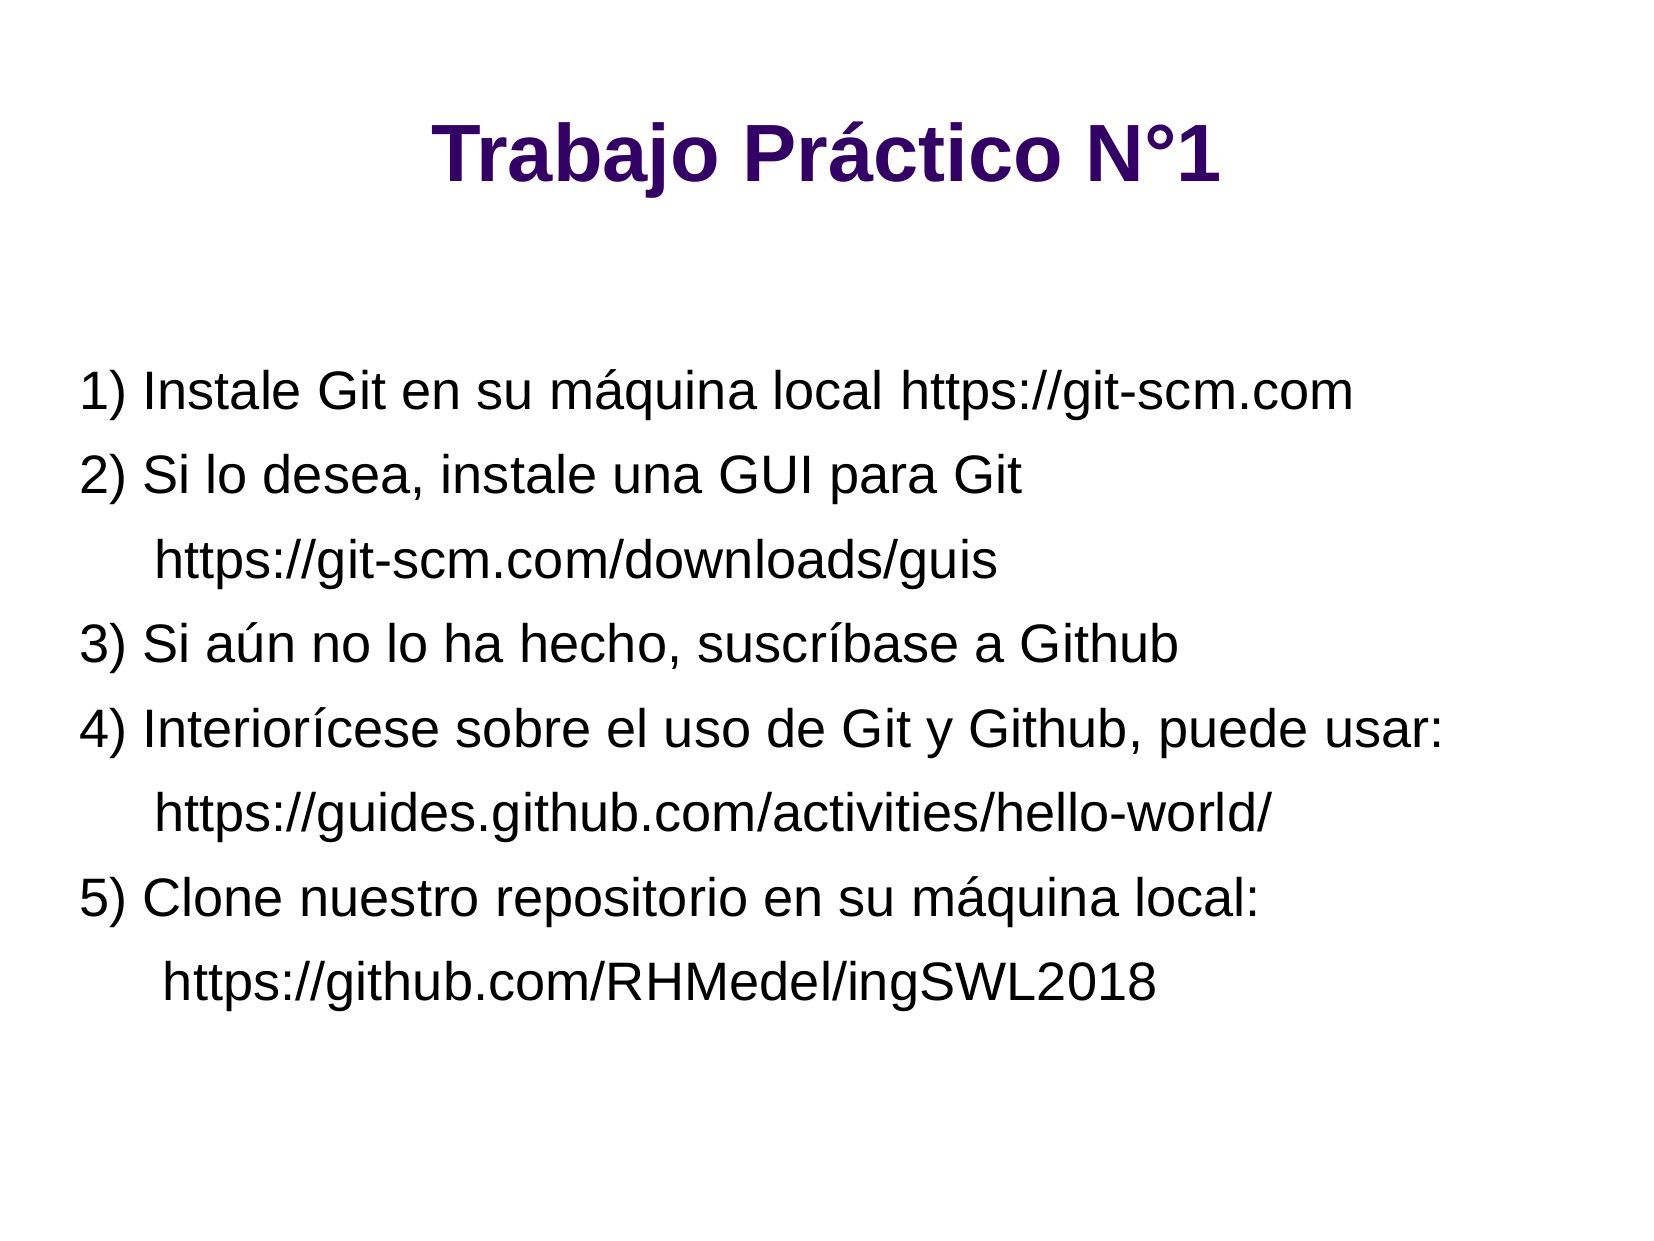

# Trabajo Práctico N°1
 Instale Git en su máquina local https://git-scm.com
 Si lo desea, instale una GUI para Git
	https://git-scm.com/downloads/guis
 Si aún no lo ha hecho, suscríbase a Github
 Interiorícese sobre el uso de Git y Github, puede usar:
	https://guides.github.com/activities/hello-world/
 Clone nuestro repositorio en su máquina local:
https://github.com/RHMedel/ingSWL2018